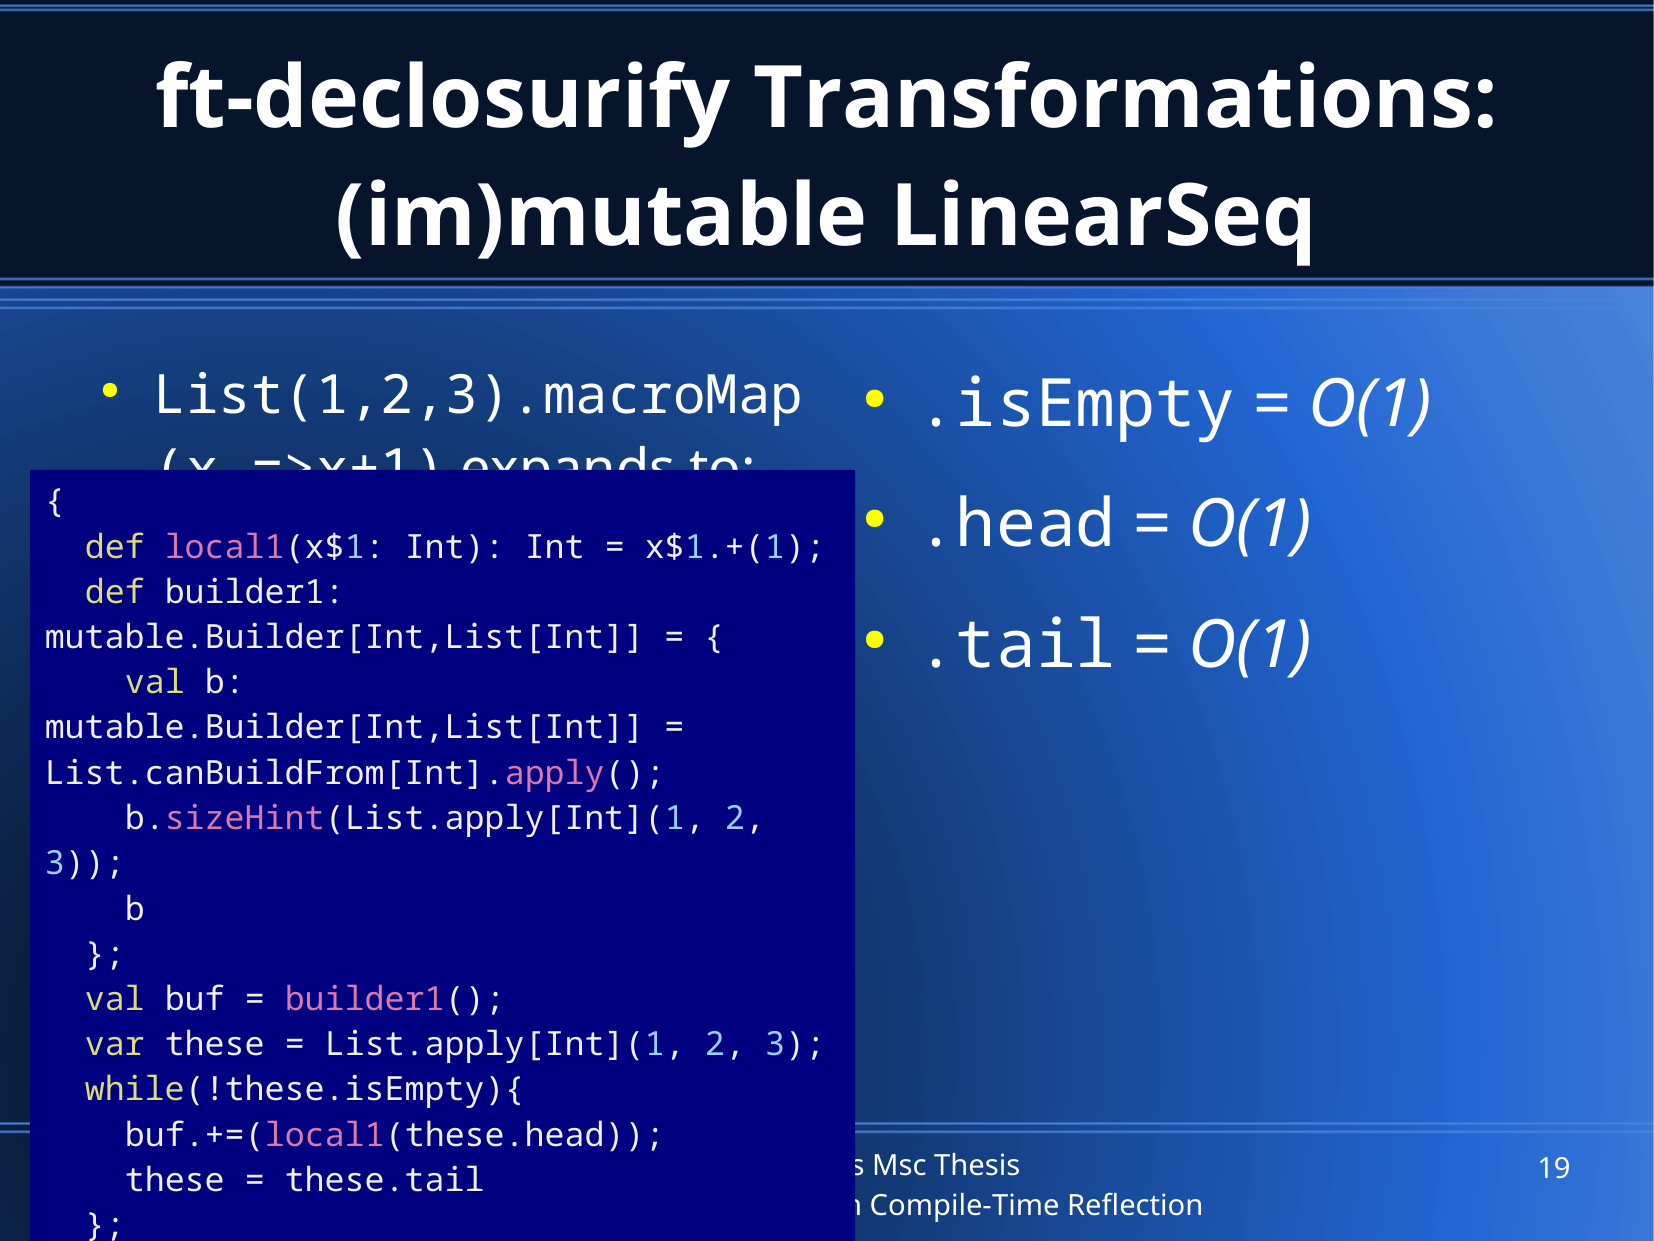

# ft-declosurify Transformations: (im)mutable LinearSeq
List(1,2,3).macroMap(x =>x+1) expands to:
.isEmpty = O(1)
.head = O(1)
.tail = O(1)
{
 def local1(x$1: Int): Int = x$1.+(1);
 def builder1: mutable.Builder[Int,List[Int]] = {
 val b: mutable.Builder[Int,List[Int]] = List.canBuildFrom[Int].apply();
 b.sizeHint(List.apply[Int](1, 2, 3));
 b
 };
 val buf = builder1();
 var these = List.apply[Int](1, 2, 3);
 while(!these.isEmpty){
 buf.+=(local1(these.head));
 these = these.tail
 };
 buf.result
}
19